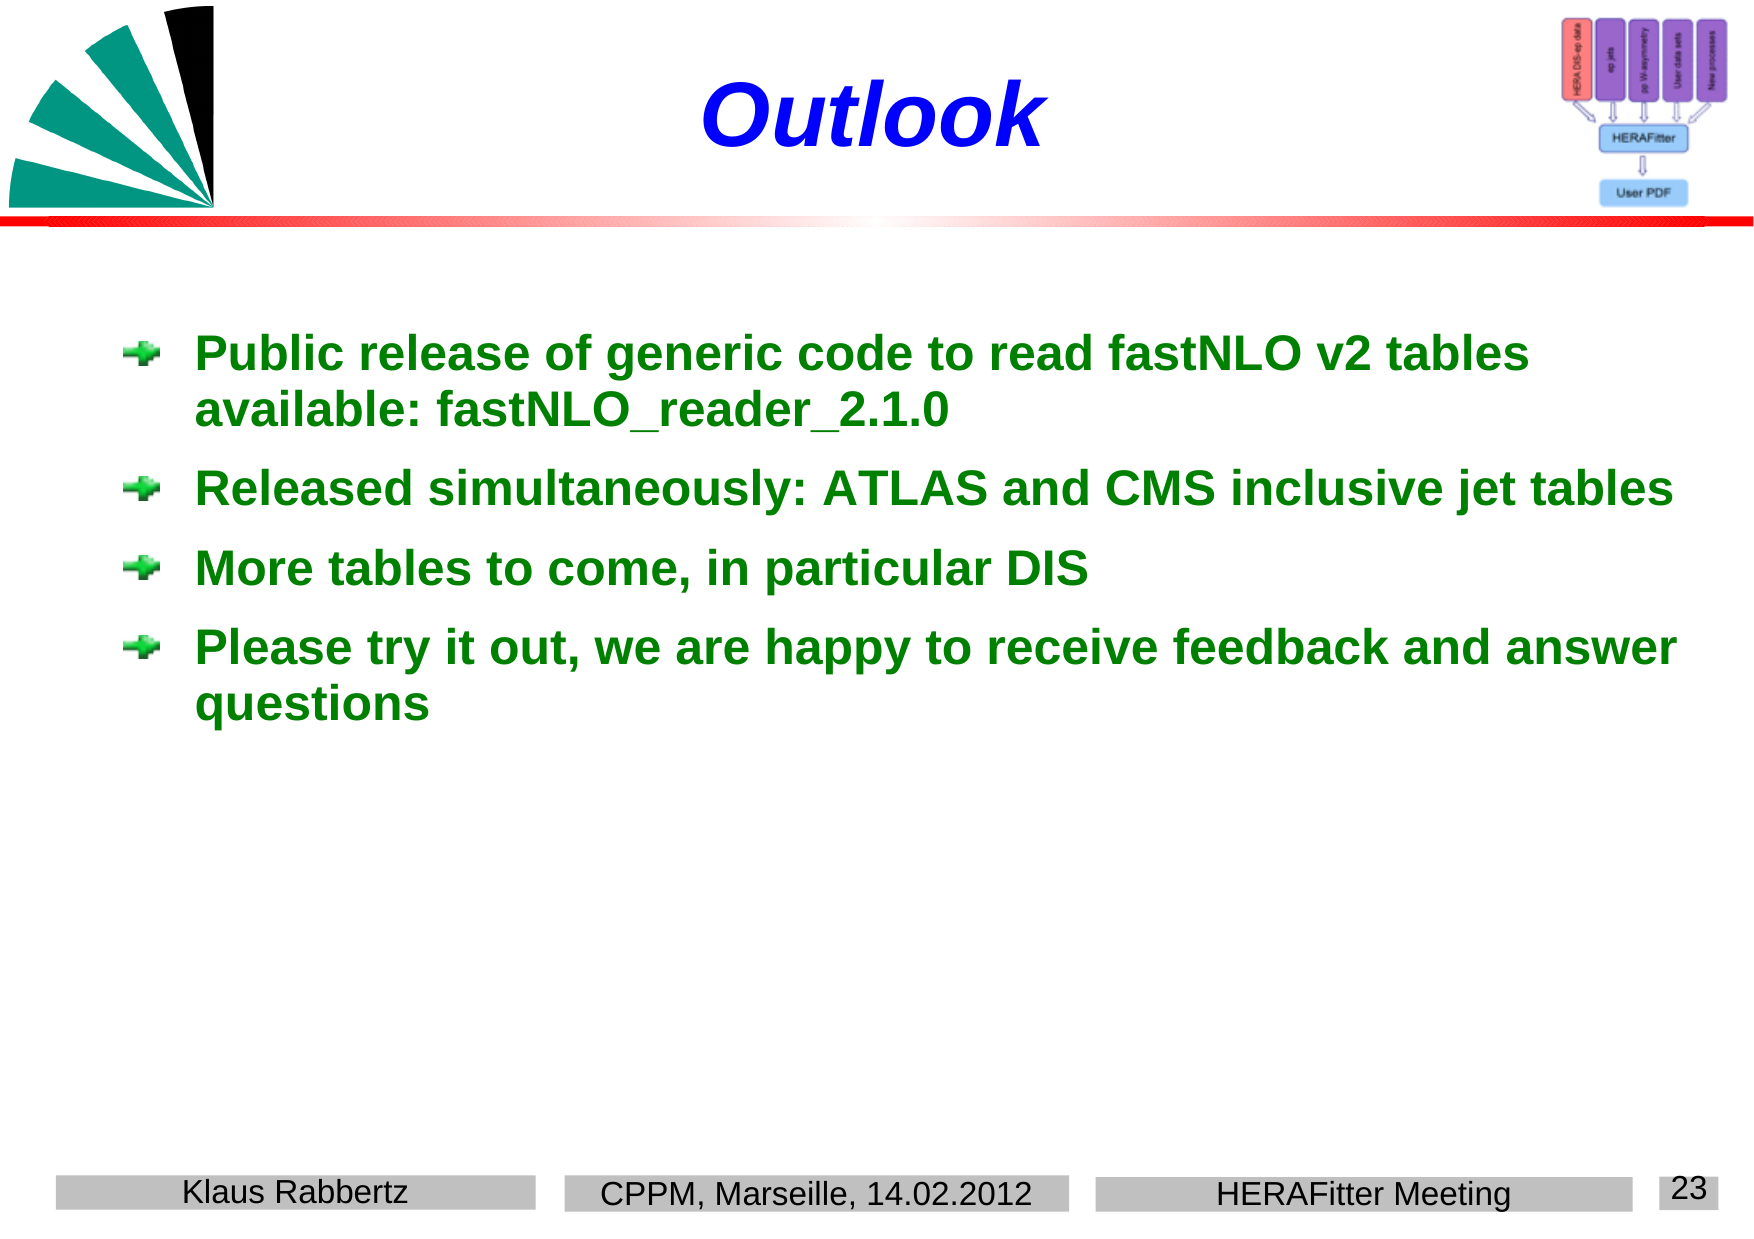

# Outlook
Public release of generic code to read fastNLO v2 tables available: fastNLO_reader_2.1.0
Released simultaneously: ATLAS and CMS inclusive jet tables
More tables to come, in particular DIS
Please try it out, we are happy to receive feedback and answer questions